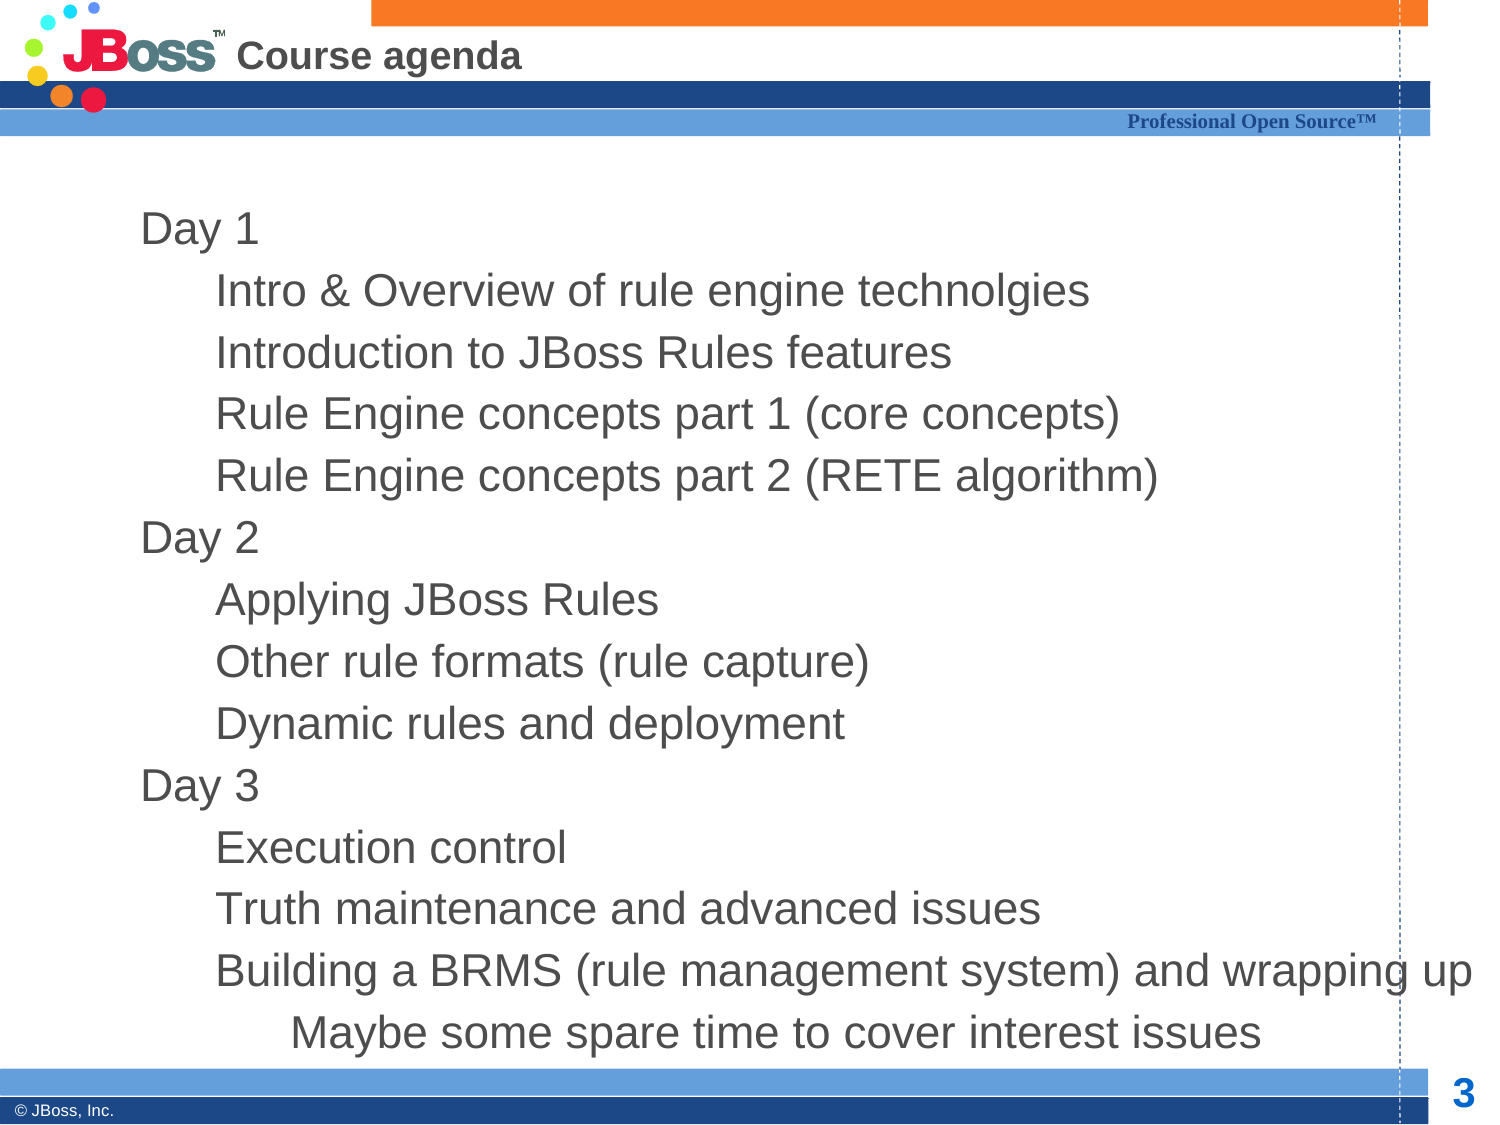

# Course agenda
Day 1
Intro & Overview of rule engine technolgies
Introduction to JBoss Rules features
Rule Engine concepts part 1 (core concepts)
Rule Engine concepts part 2 (RETE algorithm)
Day 2
Applying JBoss Rules
Other rule formats (rule capture)
Dynamic rules and deployment
Day 3
Execution control
Truth maintenance and advanced issues
Building a BRMS (rule management system) and wrapping up
Maybe some spare time to cover interest issues